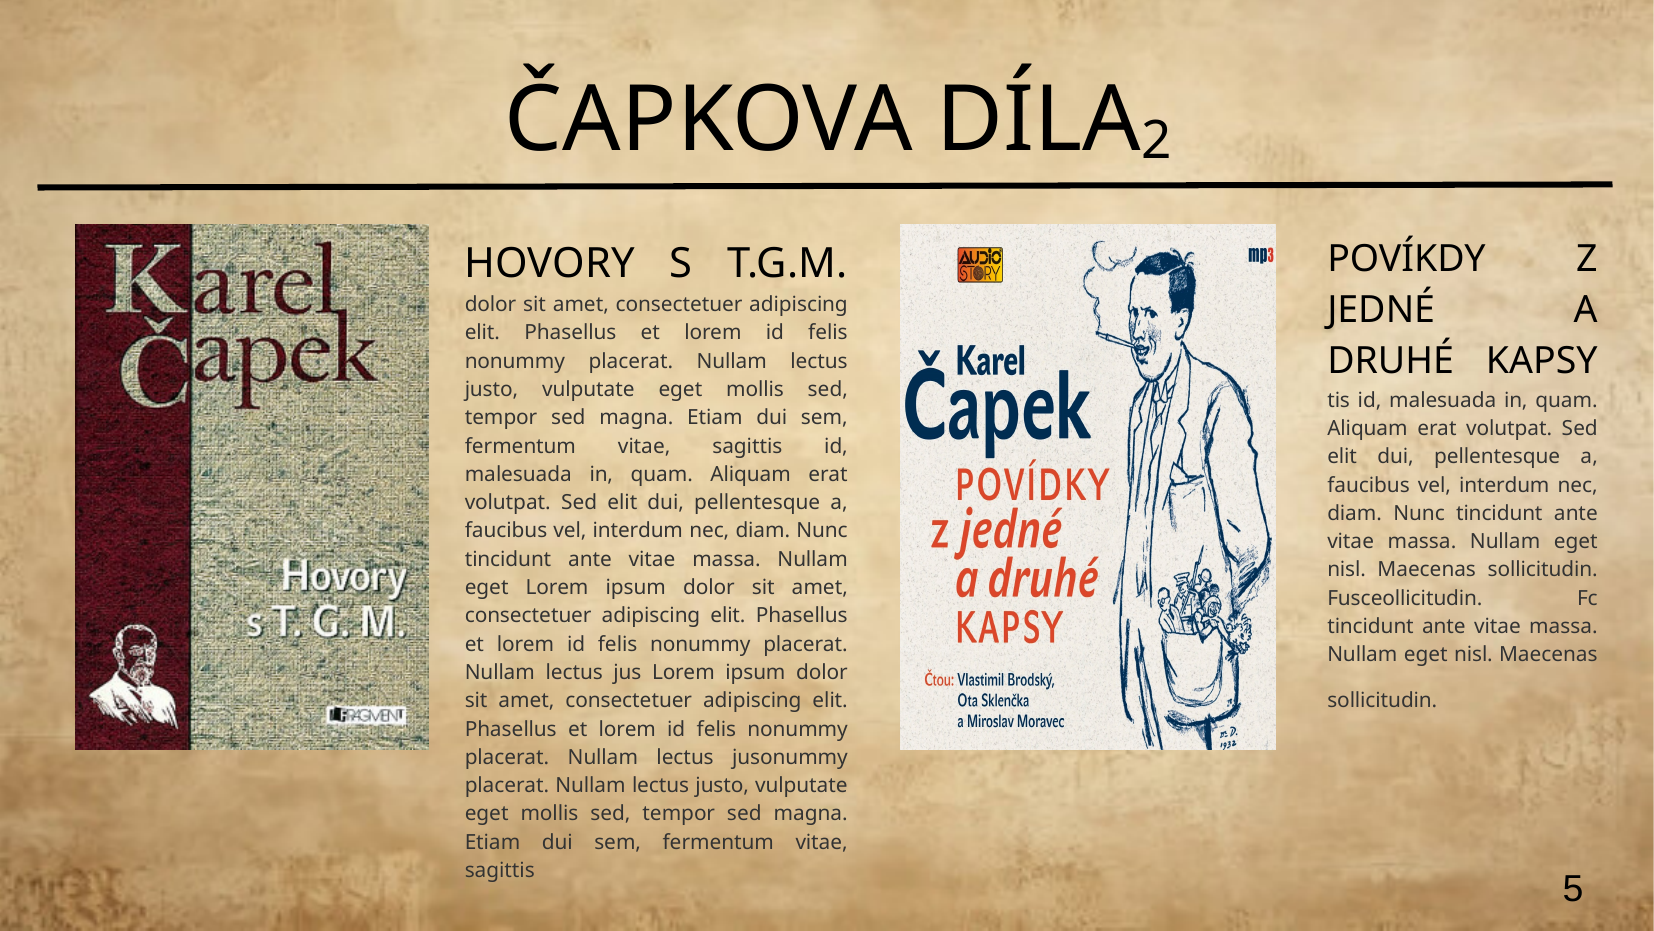

# ČAPKOVA DÍLA2
POVÍKDY Z JEDNÉ A DRUHÉ KAPSY tis id, malesuada in, quam. Aliquam erat volutpat. Sed elit dui, pellentesque a, faucibus vel, interdum nec, diam. Nunc tincidunt ante vitae massa. Nullam eget nisl. Maecenas sollicitudin. Fusceollicitudin. Fc tincidunt ante vitae massa. Nullam eget nisl. Maecenas sollicitudin.
HOVORY S T.G.M. dolor sit amet, consectetuer adipiscing elit. Phasellus et lorem id felis nonummy placerat. Nullam lectus justo, vulputate eget mollis sed, tempor sed magna. Etiam dui sem, fermentum vitae, sagittis id, malesuada in, quam. Aliquam erat volutpat. Sed elit dui, pellentesque a, faucibus vel, interdum nec, diam. Nunc tincidunt ante vitae massa. Nullam eget Lorem ipsum dolor sit amet, consectetuer adipiscing elit. Phasellus et lorem id felis nonummy placerat. Nullam lectus jus Lorem ipsum dolor sit amet, consectetuer adipiscing elit. Phasellus et lorem id felis nonummy placerat. Nullam lectus jusonummy placerat. Nullam lectus justo, vulputate eget mollis sed, tempor sed magna. Etiam dui sem, fermentum vitae, sagittis